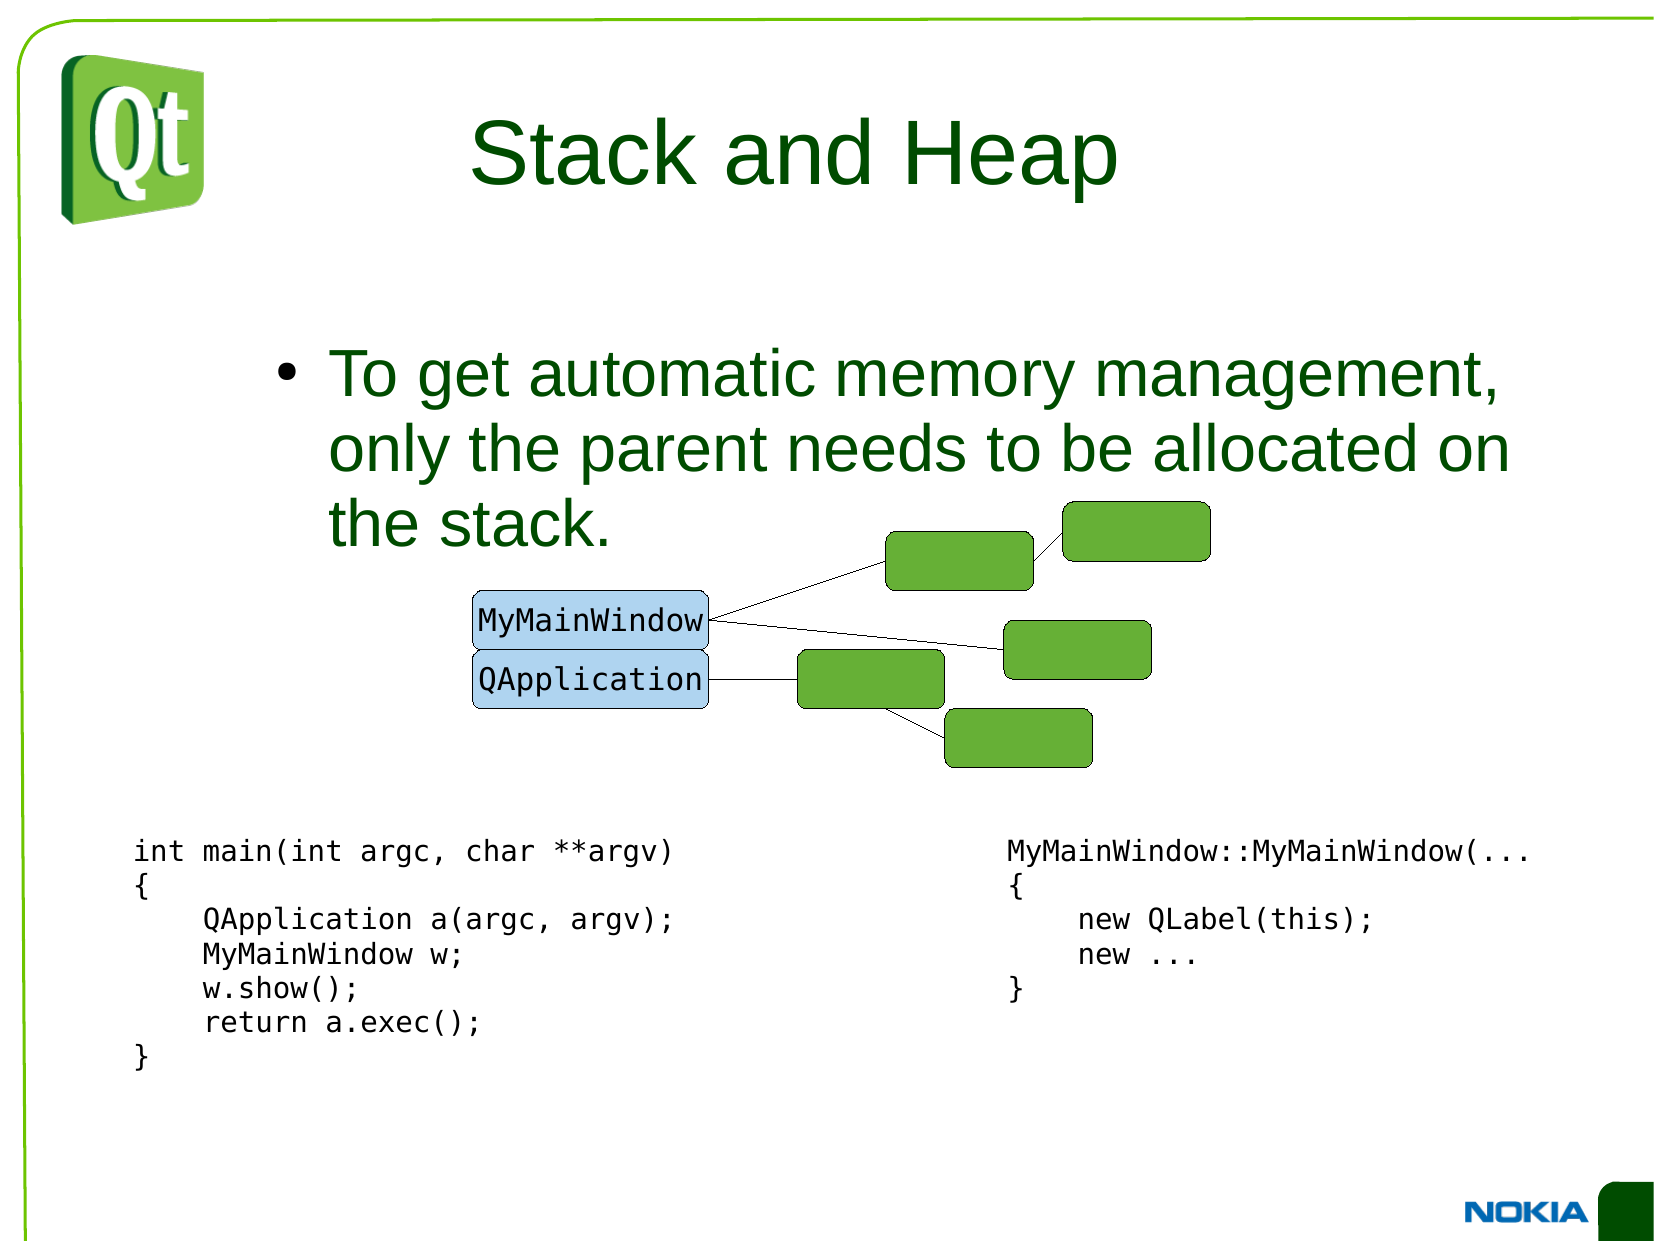

# Stack and Heap
To get automatic memory management, only the parent needs to be allocated on the stack.
MyMainWindow
QApplication
int main(int argc, char **argv)
{
 QApplication a(argc, argv);
 MyMainWindow w;
 w.show();
 return a.exec();
}
MyMainWindow::MyMainWindow(...
{
 new QLabel(this);
 new ...
}